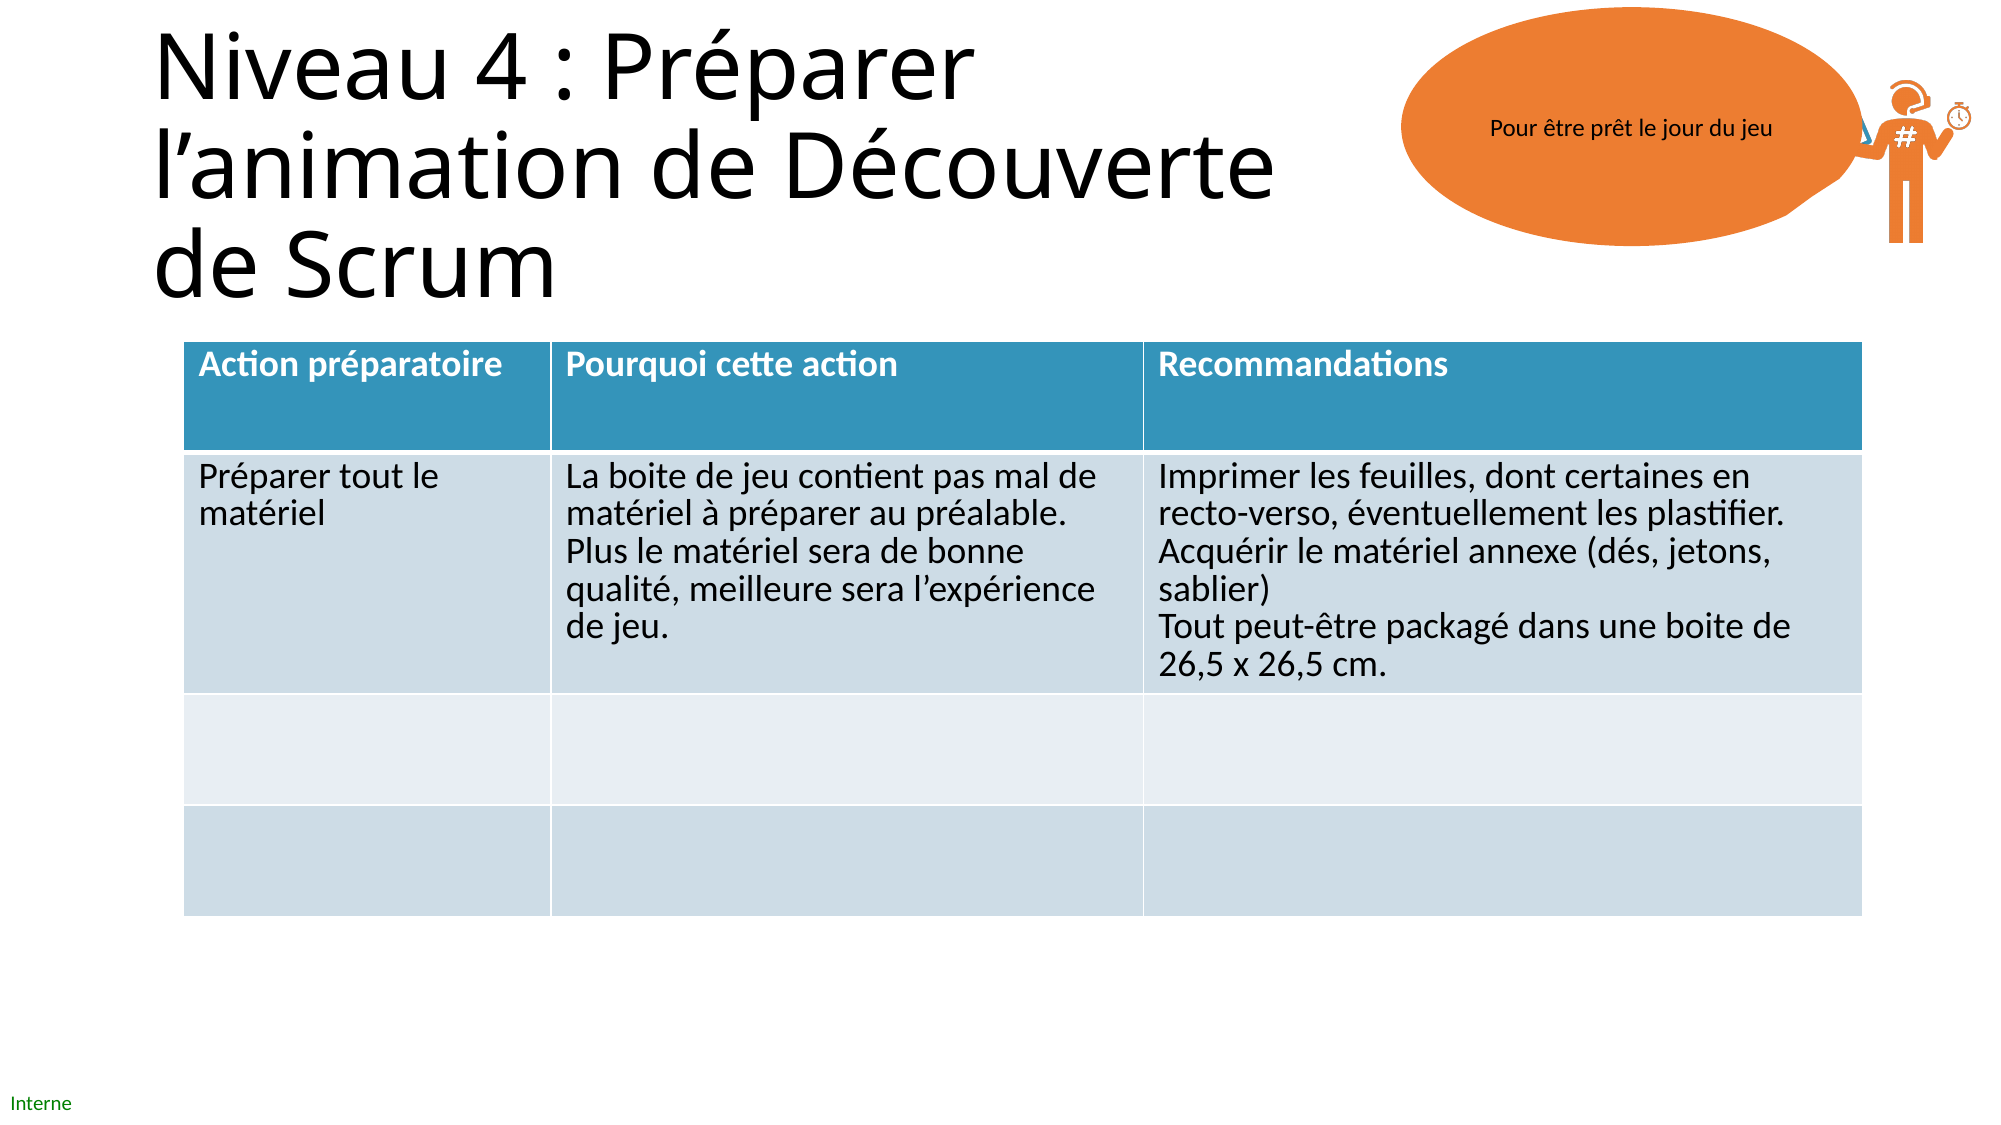

Pour être prêt le jour du jeu
# Niveau 4 : Préparer l’animation de Découverte de Scrum
| Action préparatoire | Pourquoi cette action | Recommandations |
| --- | --- | --- |
| Préparer tout le matériel | La boite de jeu contient pas mal de matériel à préparer au préalable. Plus le matériel sera de bonne qualité, meilleure sera l’expérience de jeu. | Imprimer les feuilles, dont certaines en recto-verso, éventuellement les plastifier. Acquérir le matériel annexe (dés, jetons, sablier) Tout peut-être packagé dans une boite de 26,5 x 26,5 cm. |
| | | |
| | | |